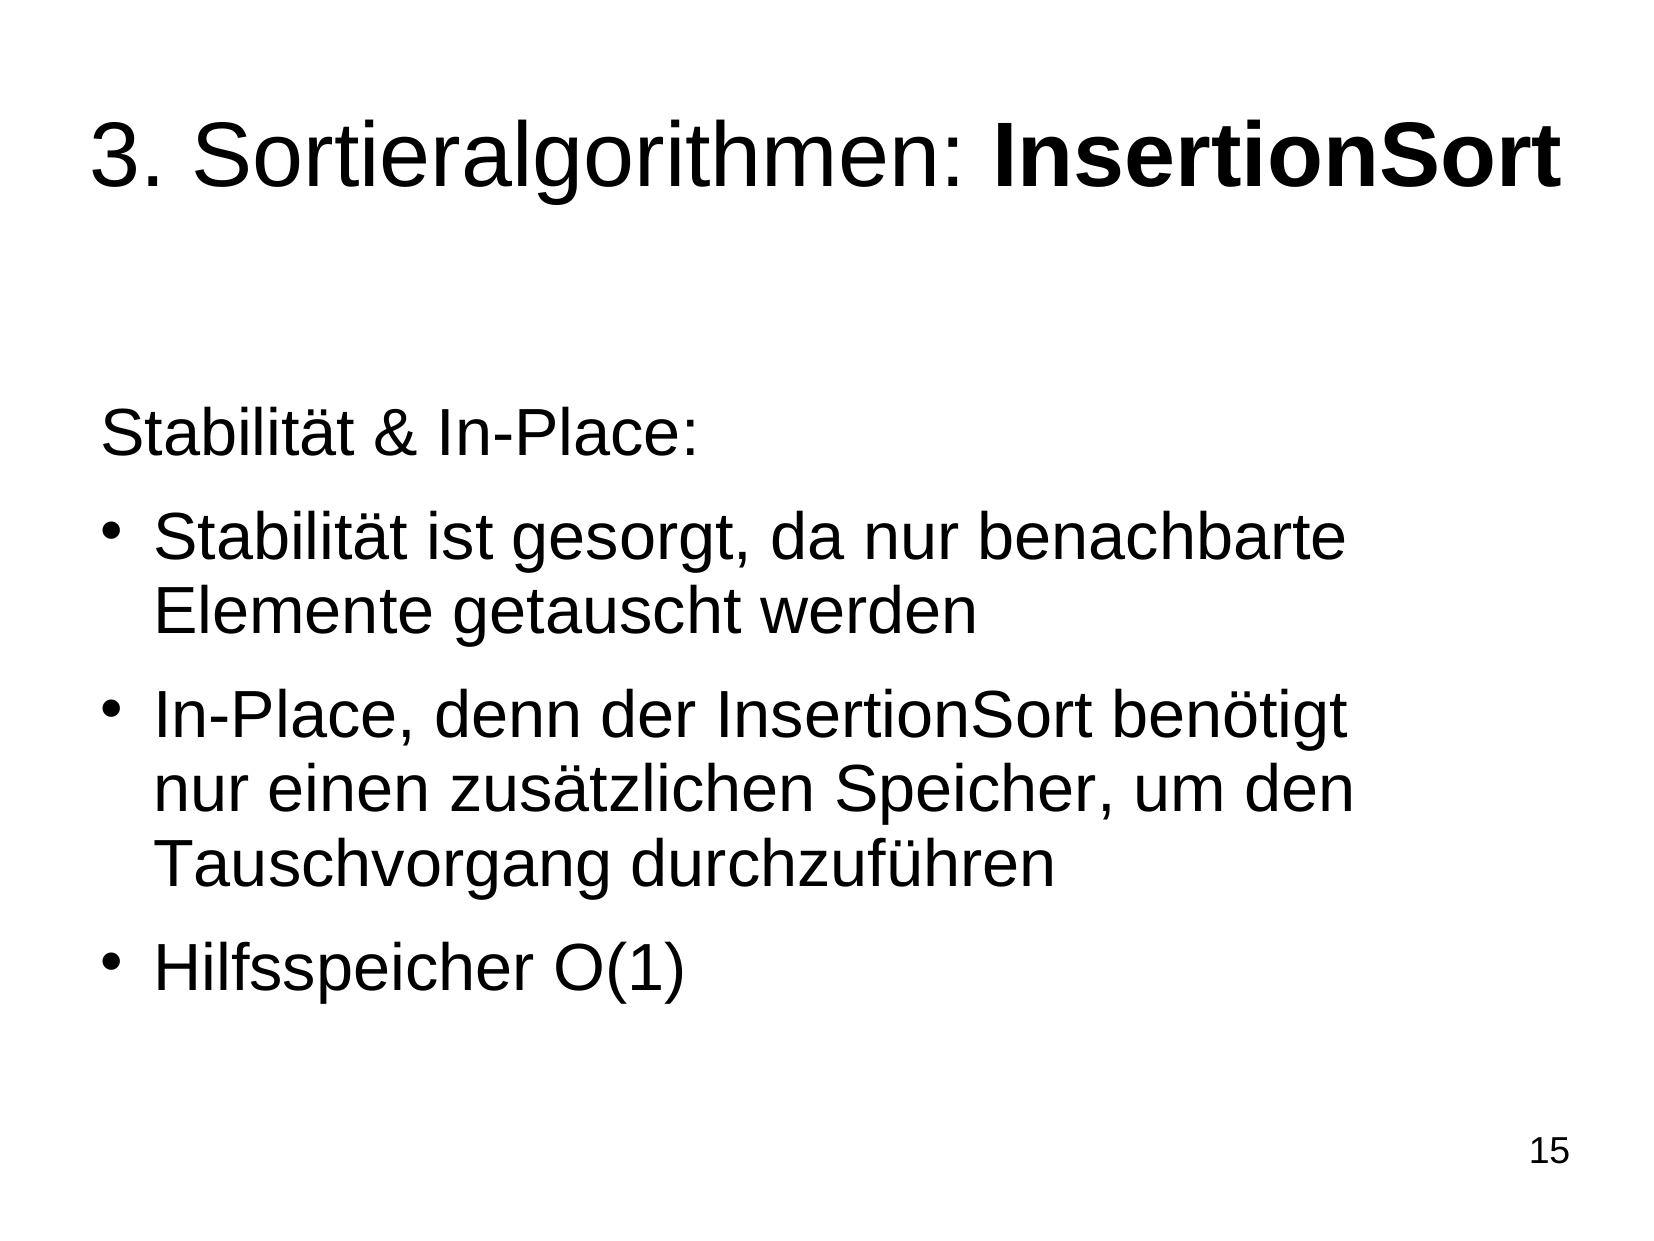

# 3. Sortieralgorithmen: InsertionSort
Stabilität & In-Place:
Stabilität ist gesorgt, da nur benachbarte Elemente getauscht werden
In-Place, denn der InsertionSort benötigt nur einen zusätzlichen Speicher, um den Tauschvorgang durchzuführen
Hilfsspeicher O(1)
15